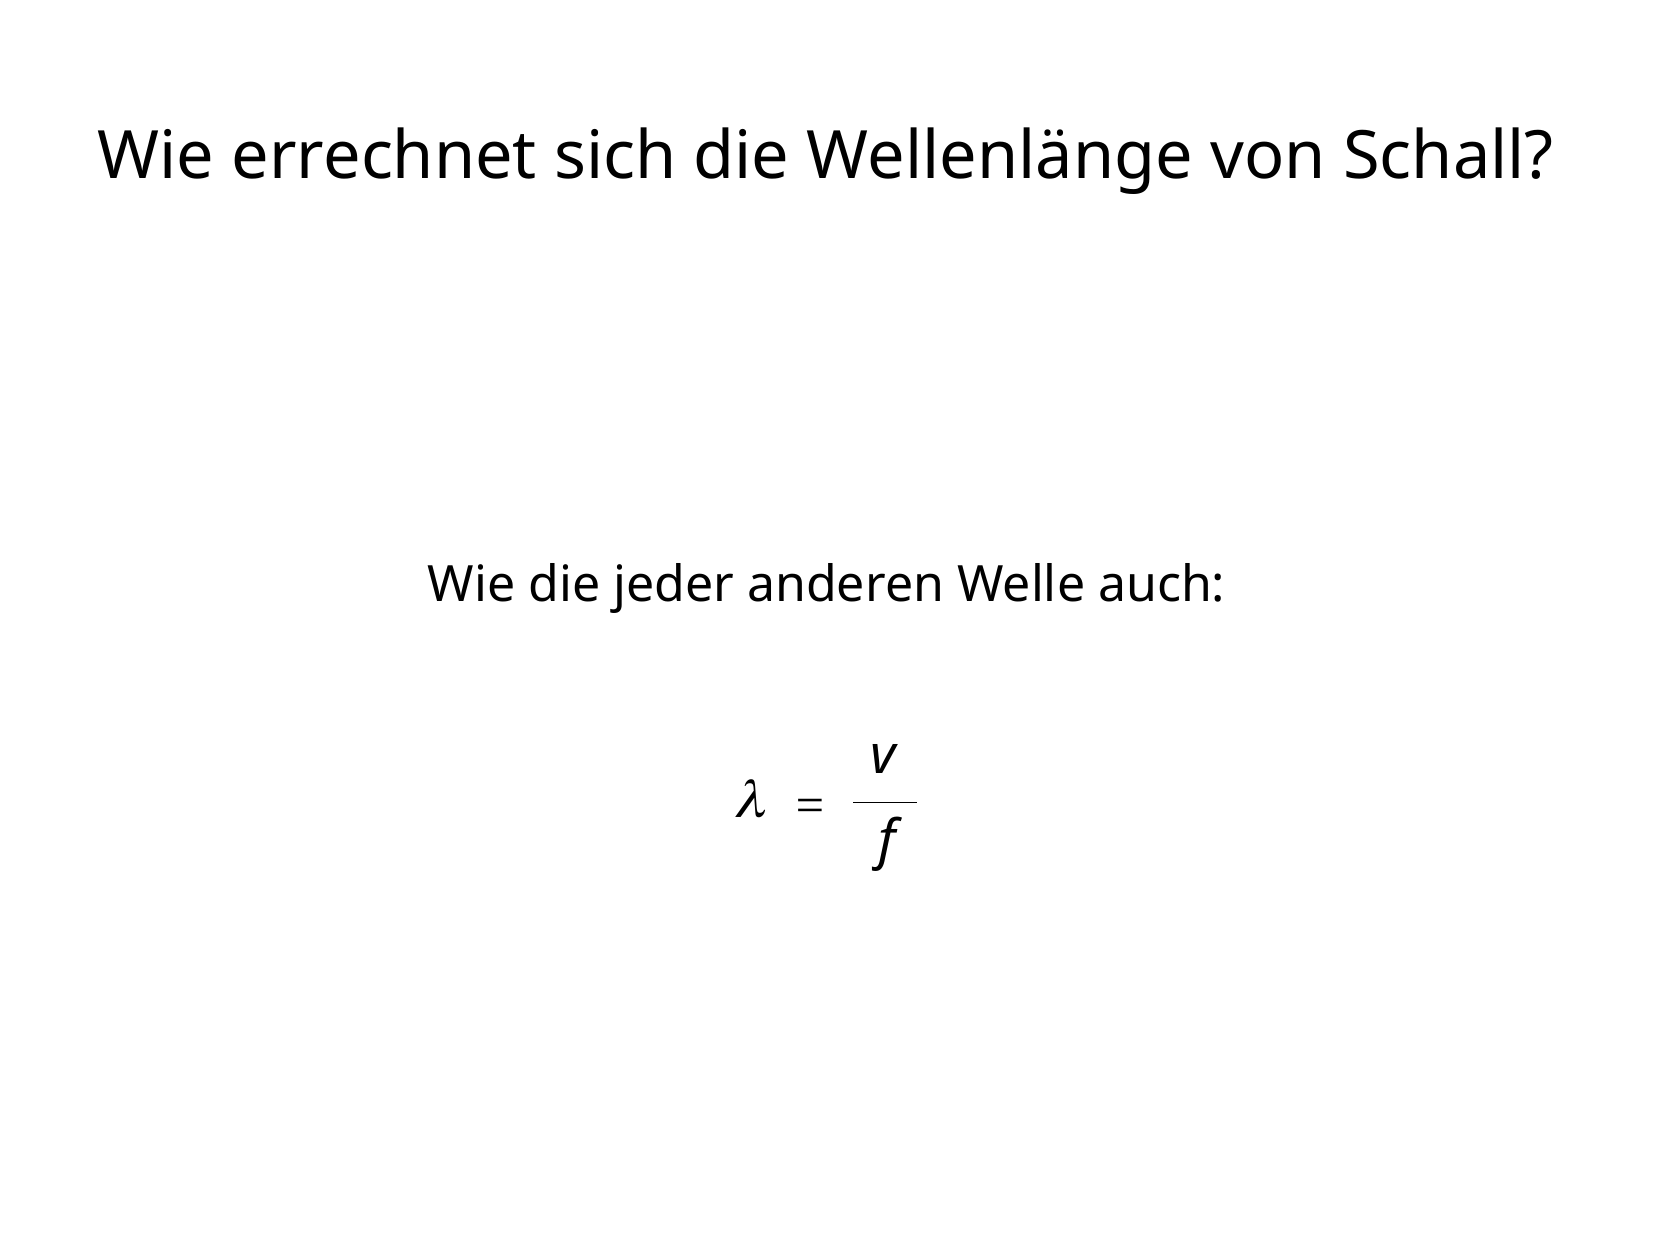

# Wie errechnet sich die Wellenlänge von Schall?
Wie die jeder anderen Welle auch: